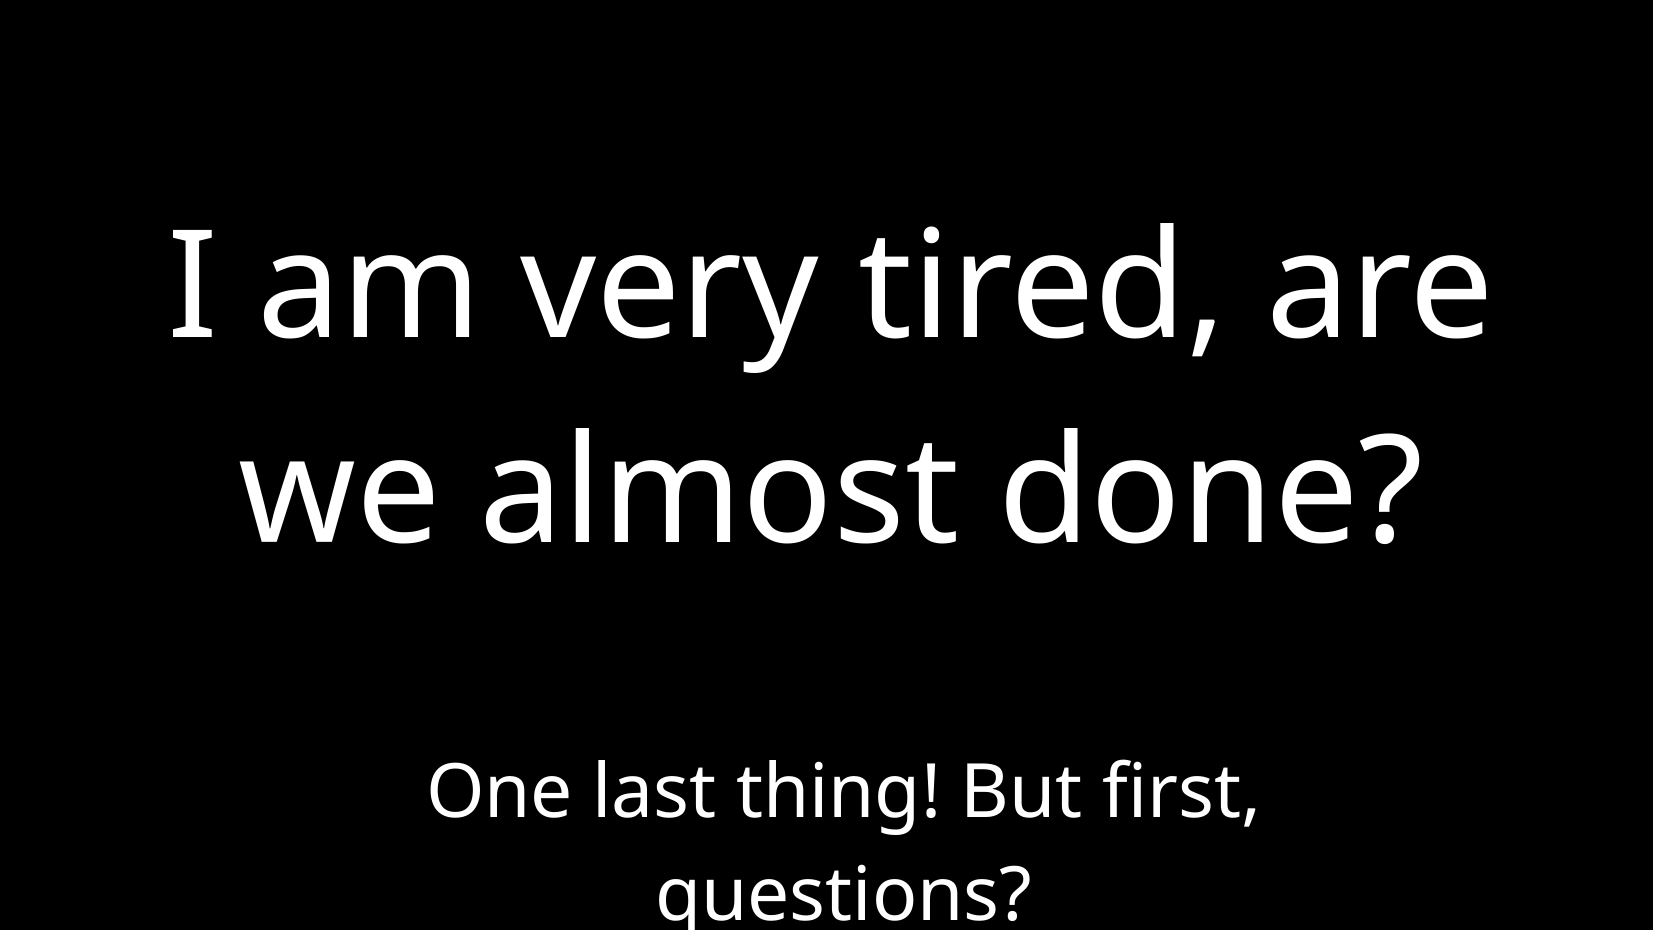

# I am very tired, are we almost done?
One last thing! But first, questions?